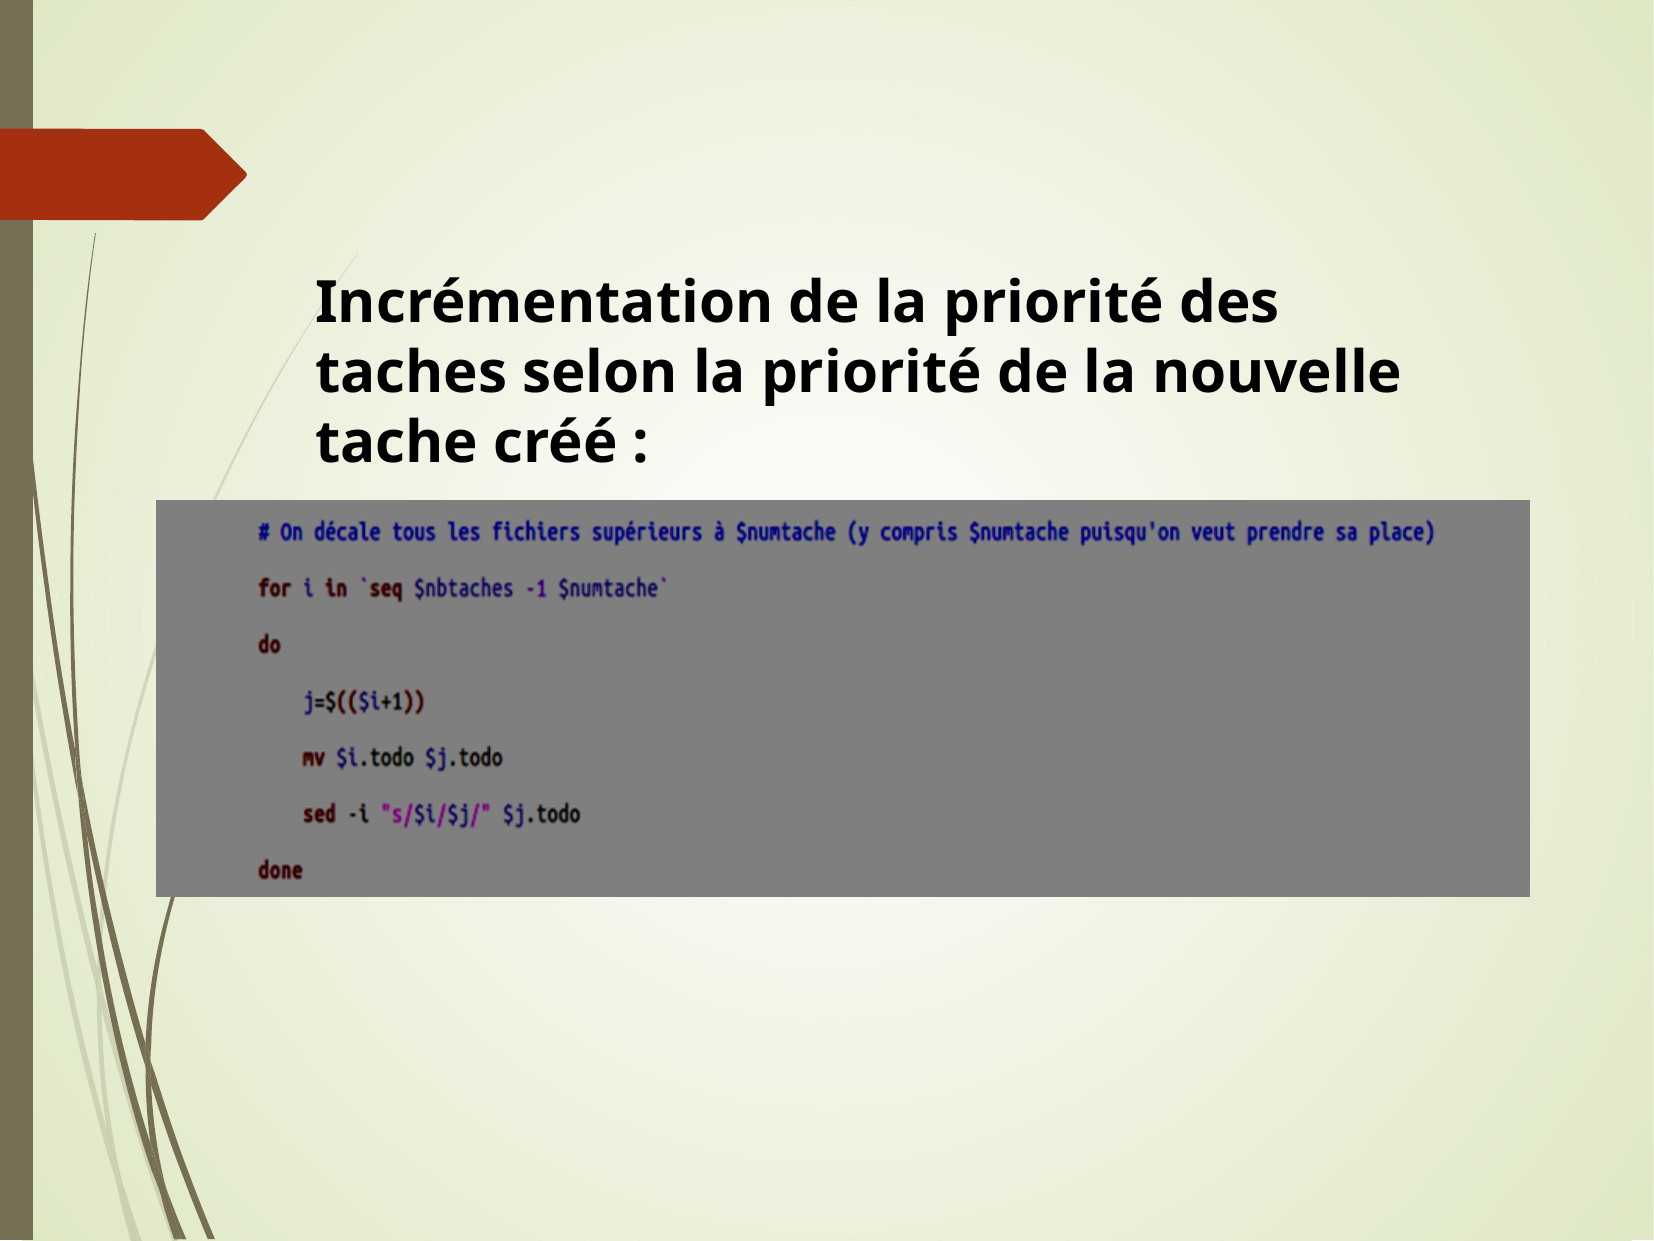

Incrémentation de la priorité des taches selon la priorité de la nouvelle tache créé :